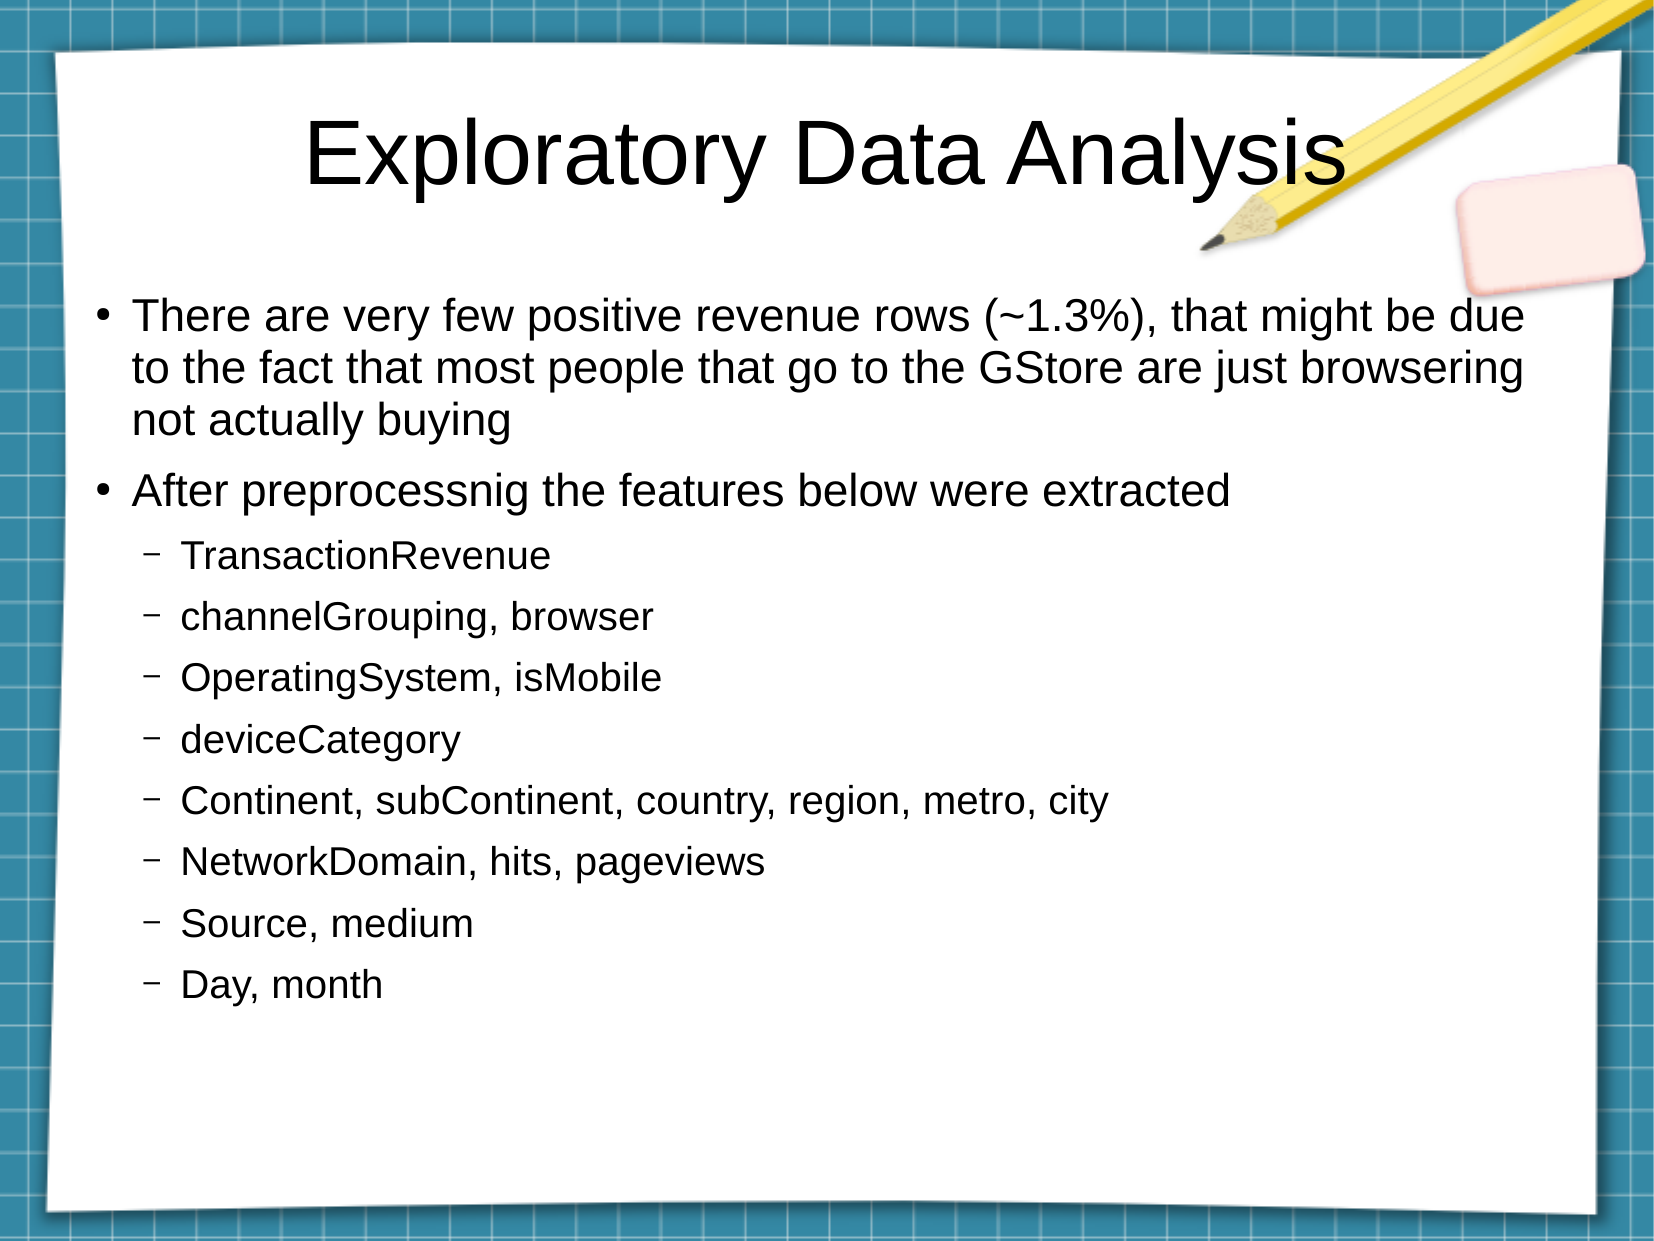

# Exploratory Data Analysis
There are very few positive revenue rows (~1.3%), that might be due to the fact that most people that go to the GStore are just browsering not actually buying
After preprocessnig the features below were extracted
TransactionRevenue
channelGrouping, browser
OperatingSystem, isMobile
deviceCategory
Continent, subContinent, country, region, metro, city
NetworkDomain, hits, pageviews
Source, medium
Day, month